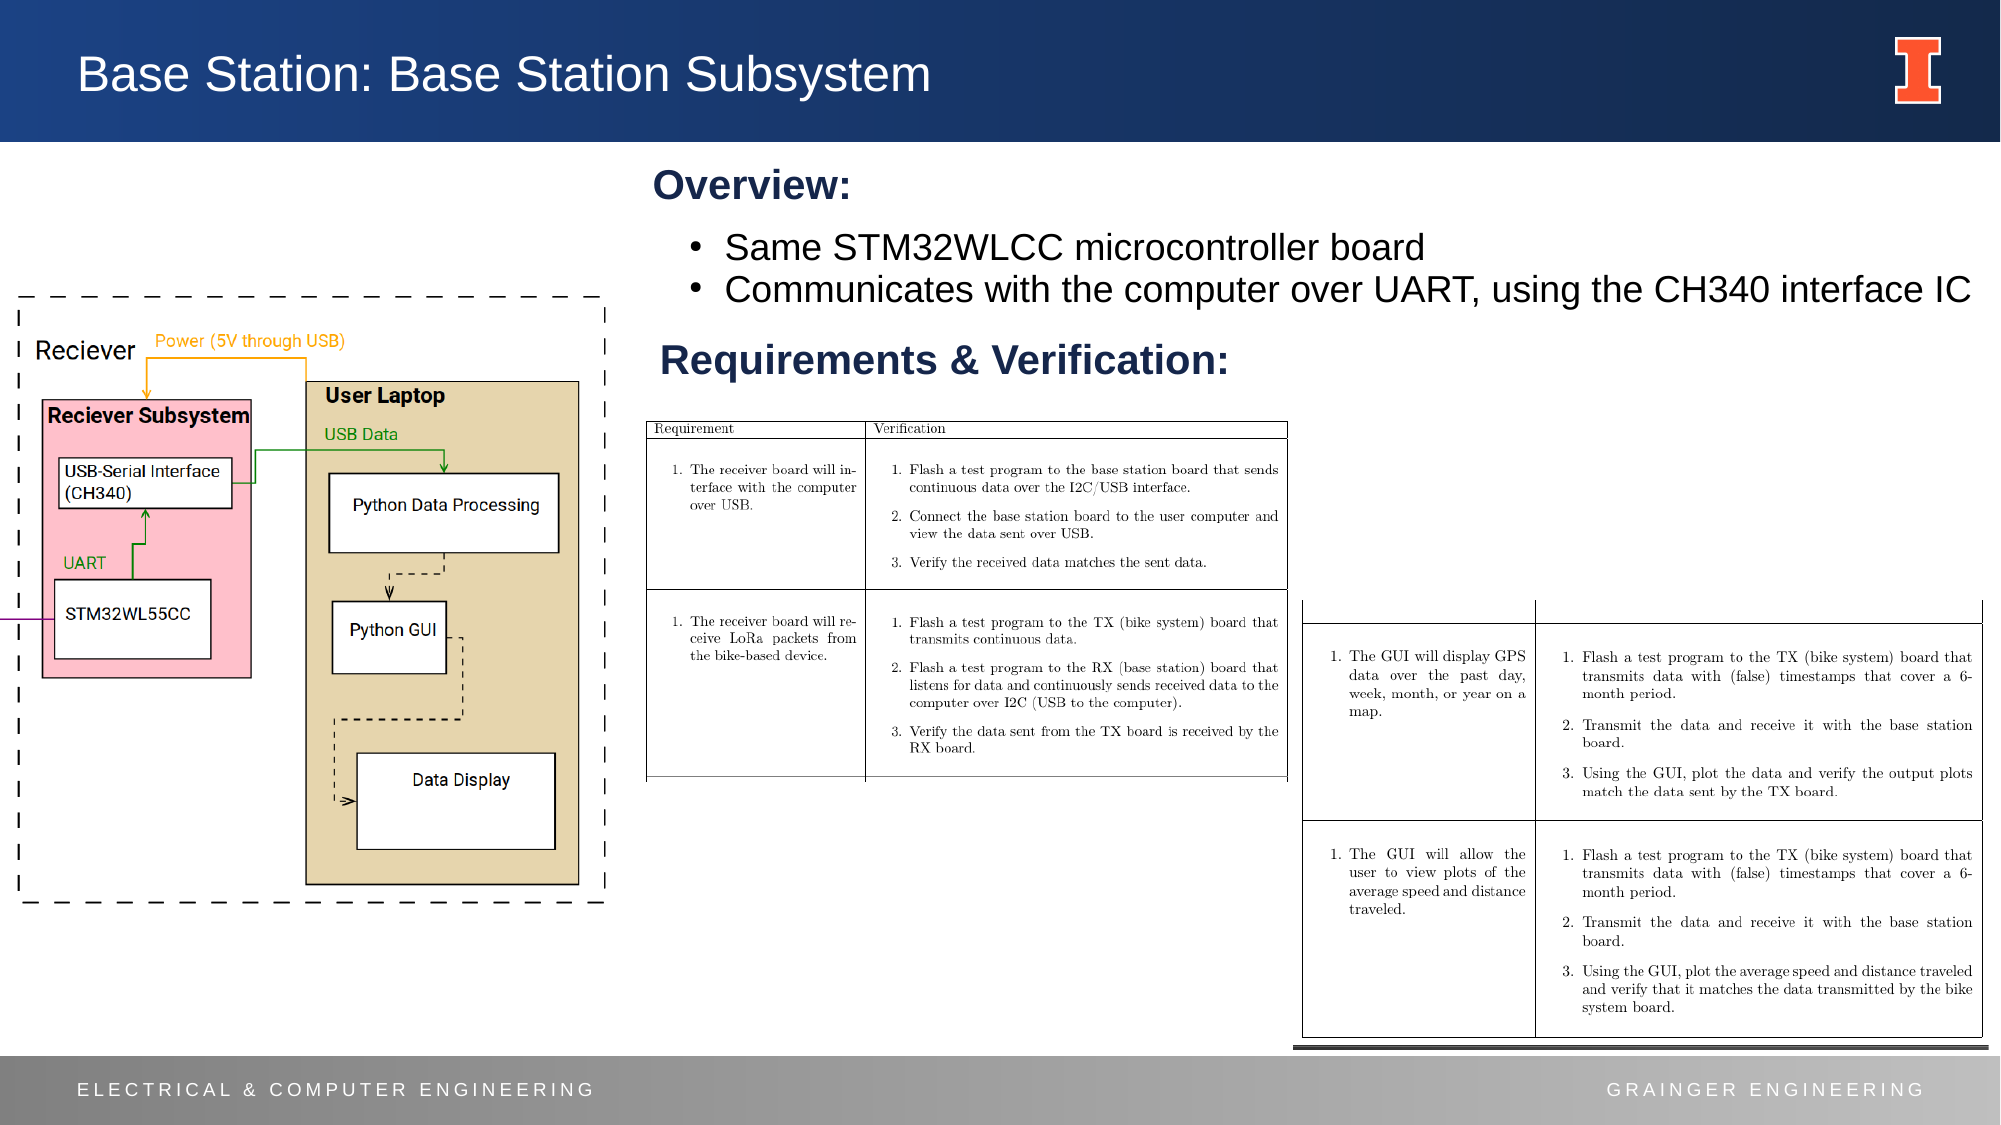

Base Station: Base Station Subsystem
Overview:
Same STM32WLCC microcontroller board
Communicates with the computer over UART, using the CH340 interface IC
Requirements & Verification:
ELECTRICAL & COMPUTER ENGINEERING
GRAINGER ENGINEERING